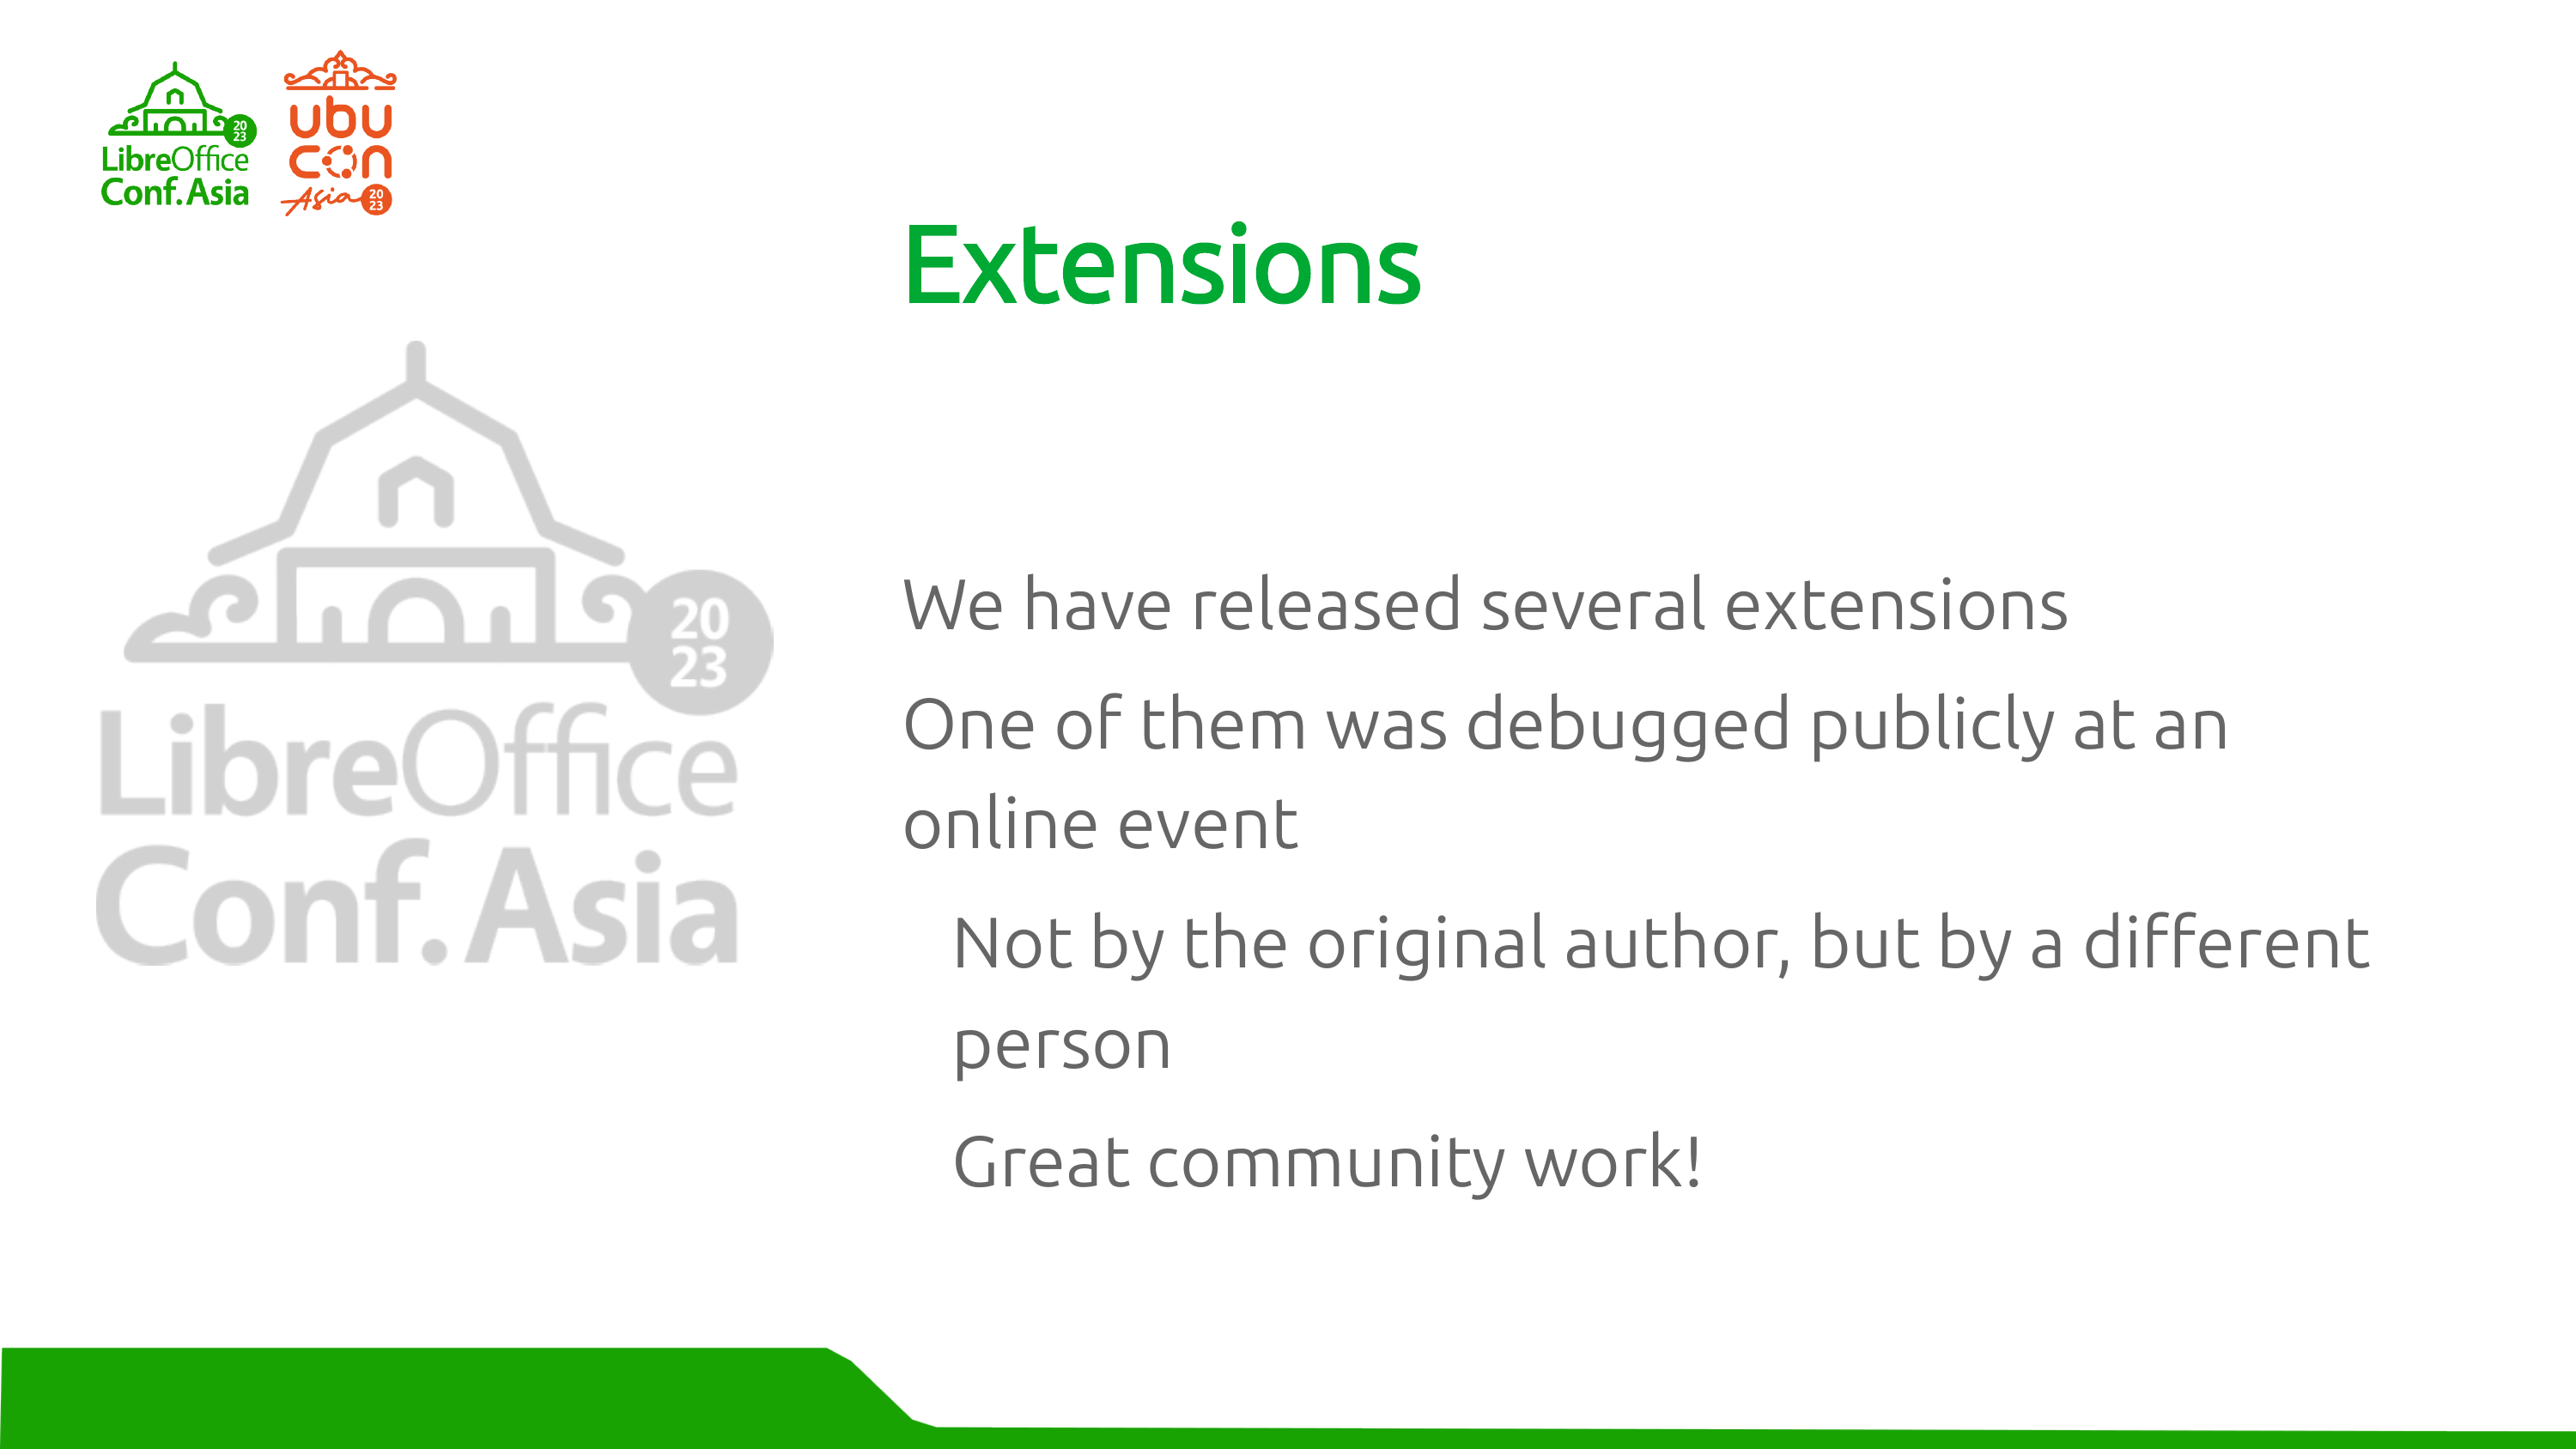

Extensions
# We have released several extensions
One of them was debugged publicly at an online event
Not by the original author, but by a different person
Great community work!